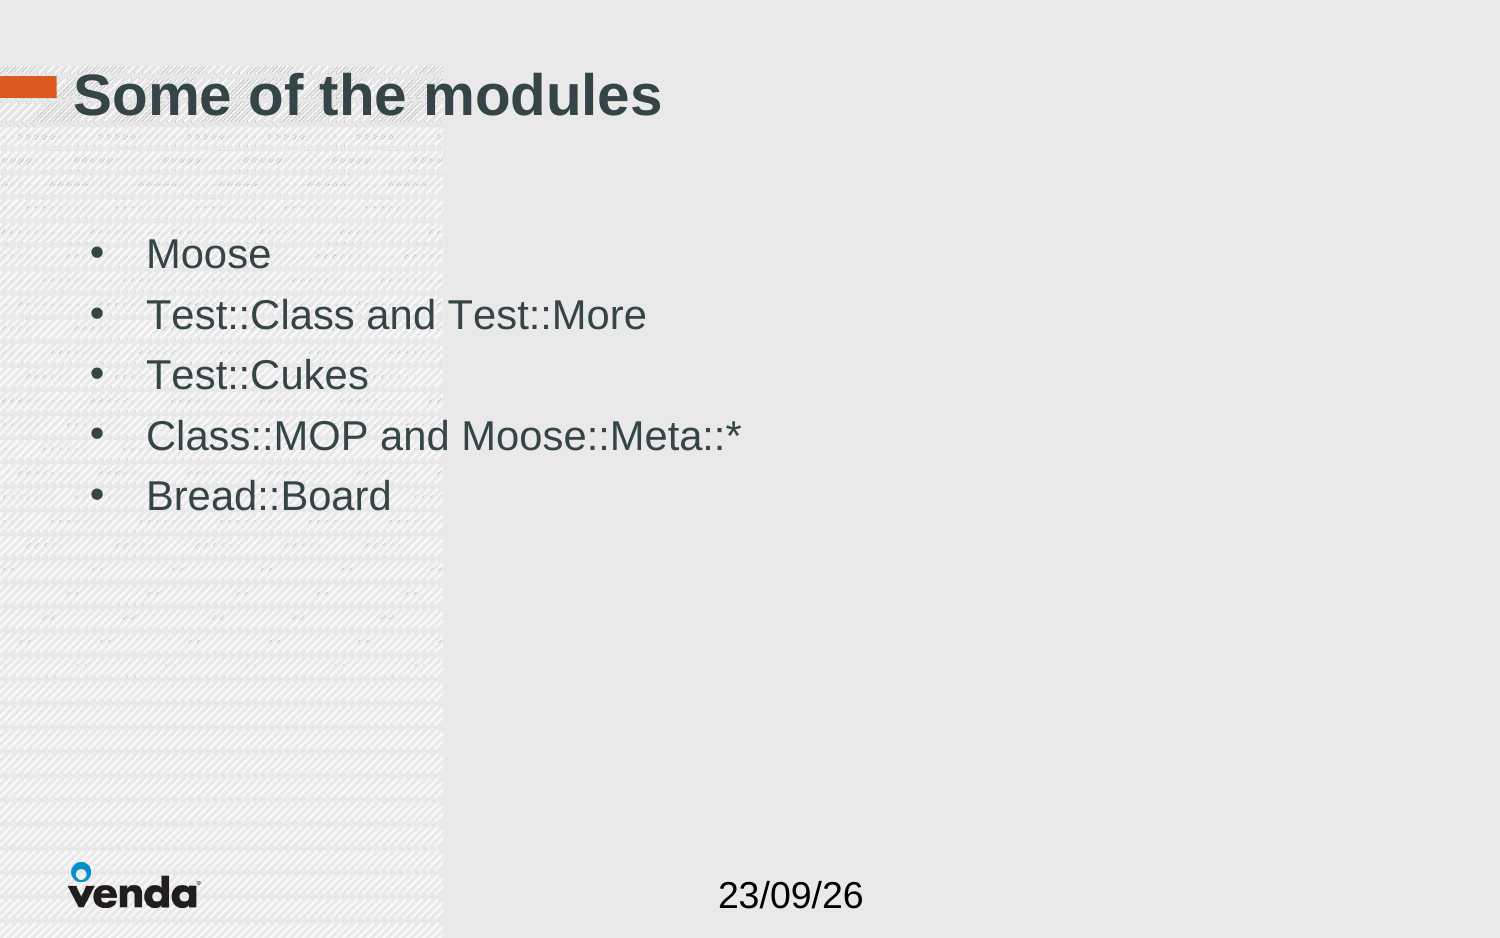

# Some of the modules
Moose
Test::Class and Test::More
Test::Cukes
Class::MOP and Moose::Meta::*
Bread::Board